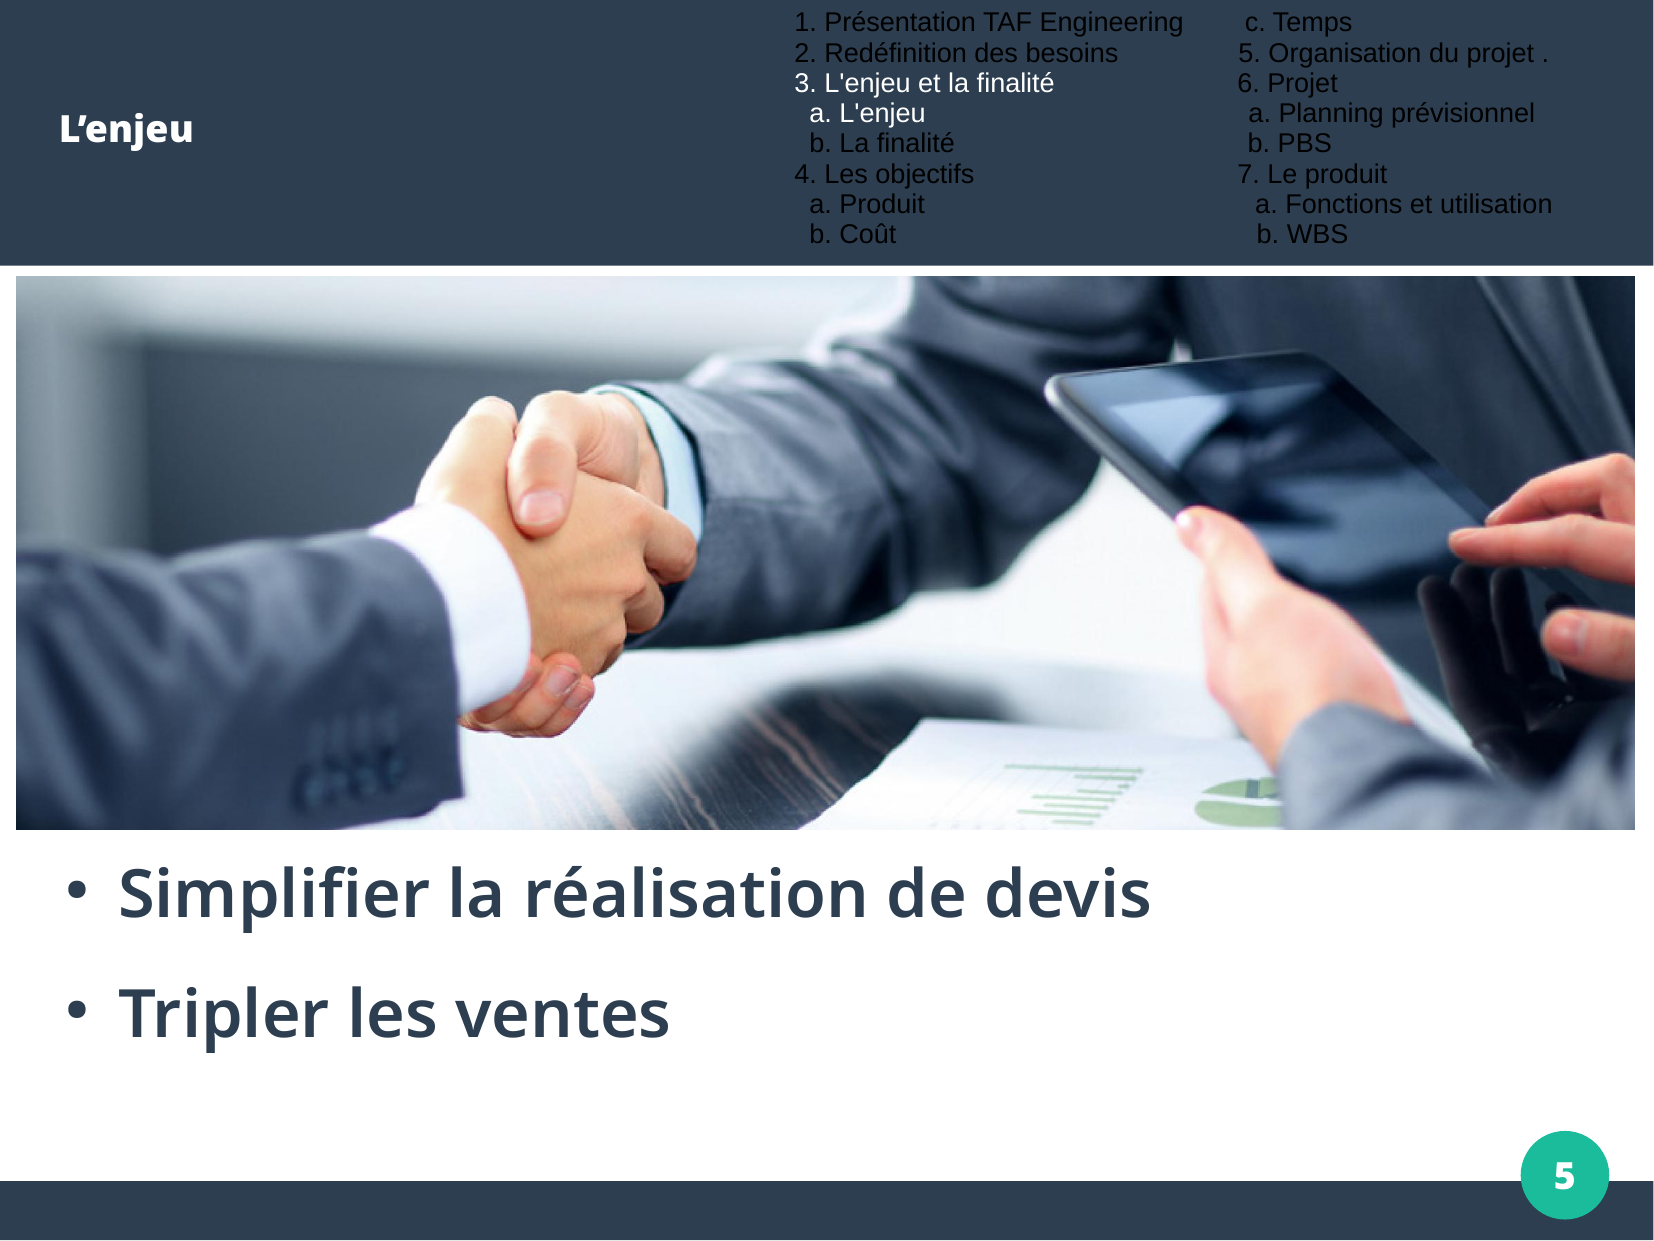

1. Présentation TAF Engineering	 c. Temps
2. Redéfinition des besoins 5. Organisation du projet .
3. L'enjeu et la finalité 	6. Projet
 a. L'enjeu a. Planning prévisionnel
 b. La finalité b. PBS
4. Les objectifs 				7. Le produit
 a. Produit a. Fonctions et utilisation b. Coût b. WBS
# L’enjeu
Simplifier la réalisation de devis
Tripler les ventes
5